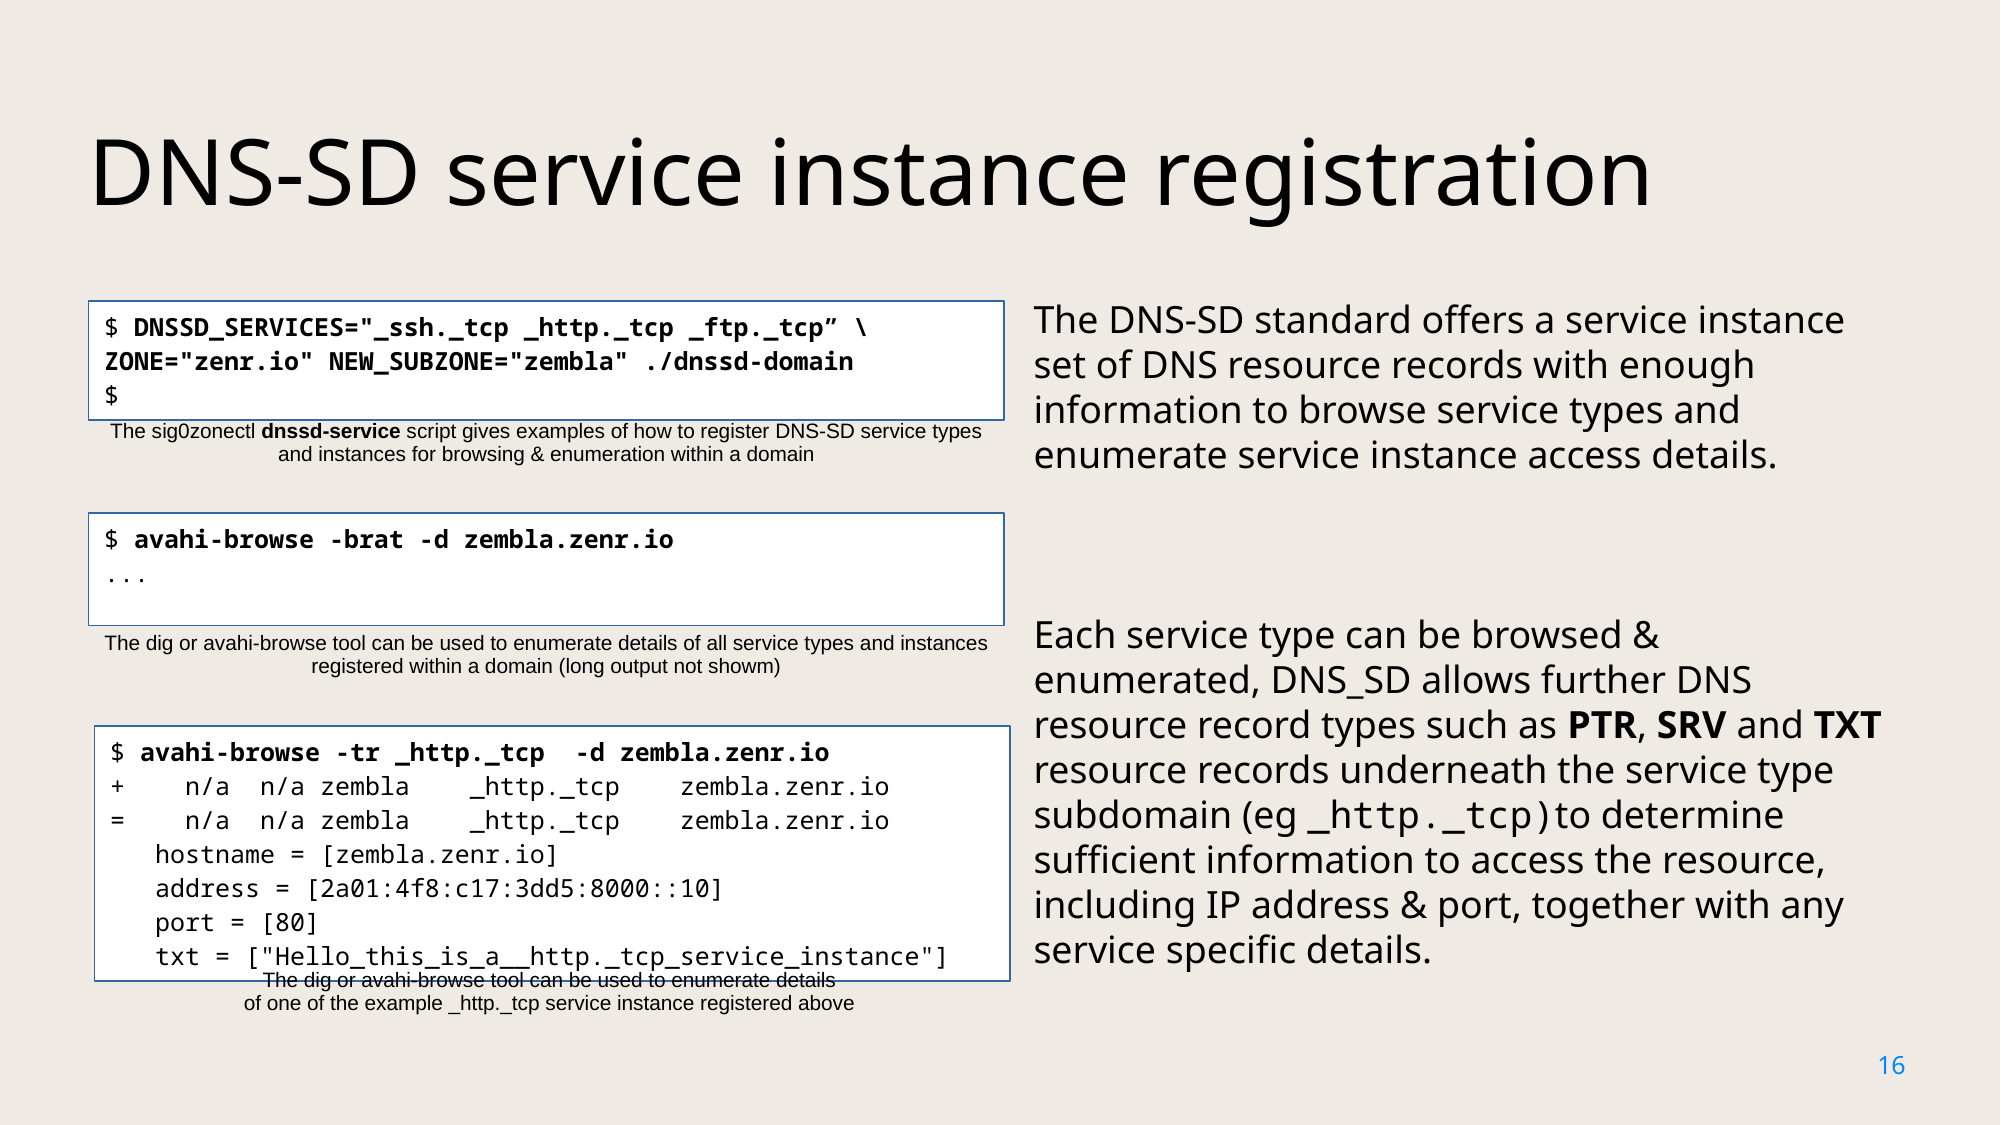

# DNS-SD service instance registration
The DNS-SD standard offers a service instance set of DNS resource records with enough information to browse service types and enumerate service instance access details.
Each service type can be browsed & enumerated, DNS_SD allows further DNS resource record types such as PTR, SRV and TXT resource records underneath the service type subdomain (eg _http._tcp)to determine sufficient information to access the resource, including IP address & port, together with any service specific details.
$ DNSSD_SERVICES="_ssh._tcp _http._tcp _ftp._tcp” \
ZONE="zenr.io" NEW_SUBZONE="zembla" ./dnssd-domain
$
The sig0zonectl dnssd-service script gives examples of how to register DNS-SD service types and instances for browsing & enumeration within a domain
$ avahi-browse -brat -d zembla.zenr.io
...
The dig or avahi-browse tool can be used to enumerate details of all service types and instances registered within a domain (long output not showm)
$ avahi-browse -tr _http._tcp -d zembla.zenr.io
+ n/a n/a zembla _http._tcp zembla.zenr.io
= n/a n/a zembla _http._tcp zembla.zenr.io
 hostname = [zembla.zenr.io]
 address = [2a01:4f8:c17:3dd5:8000::10]
 port = [80]
 txt = ["Hello_this_is_a__http._tcp_service_instance"]
The dig or avahi-browse tool can be used to enumerate details
of one of the example _http._tcp service instance registered above